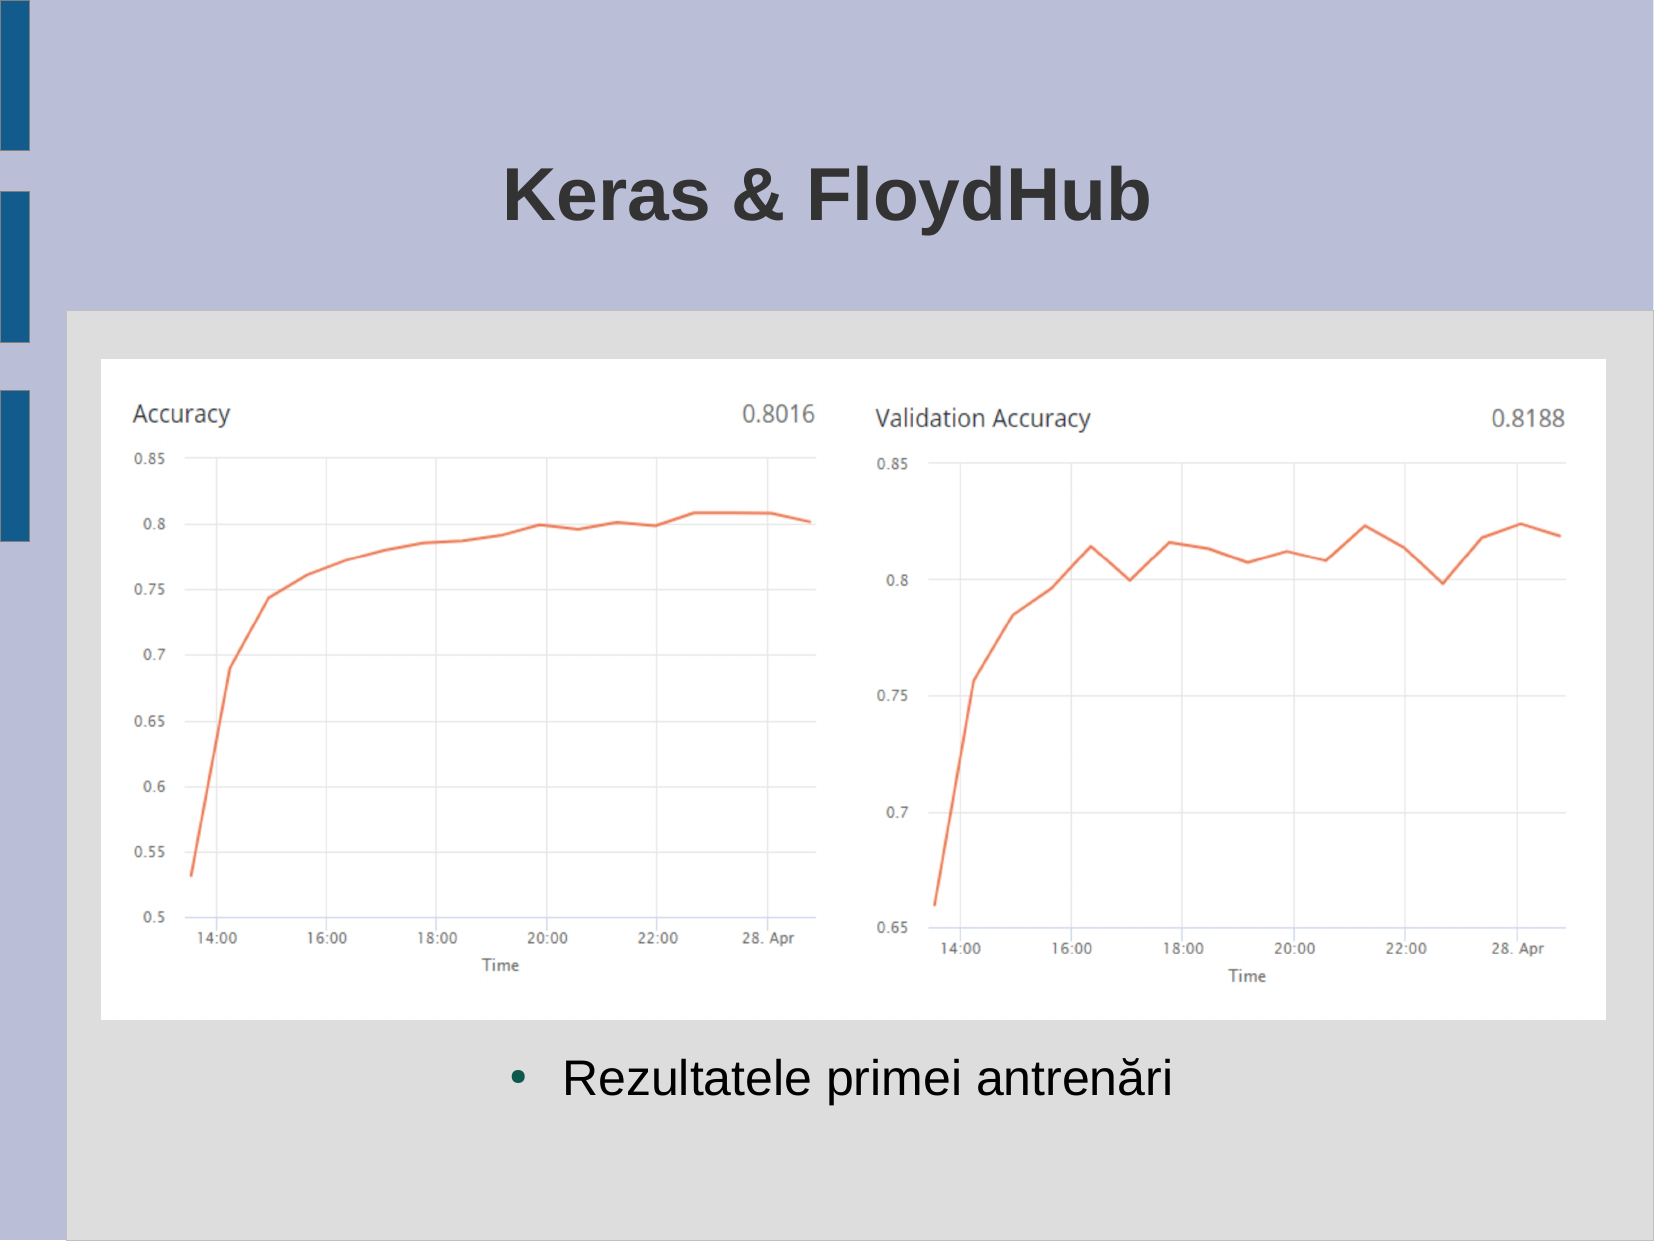

# Keras & FloydHub
Rezultatele primei antrenări